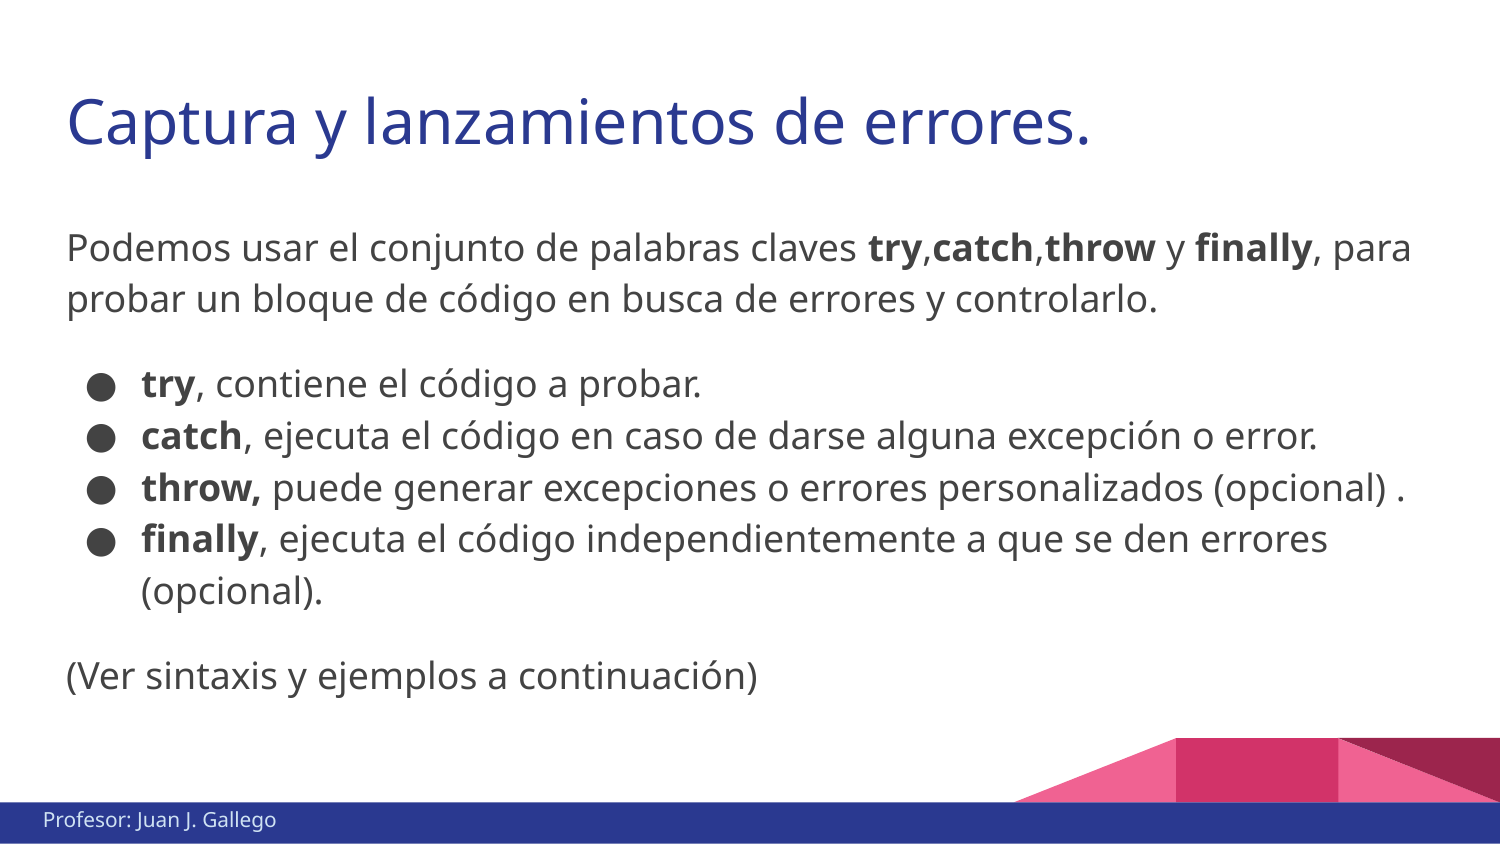

# Captura y lanzamientos de errores.
Podemos usar el conjunto de palabras claves try,catch,throw y finally, para probar un bloque de código en busca de errores y controlarlo.
try, contiene el código a probar.
catch, ejecuta el código en caso de darse alguna excepción o error.
throw, puede generar excepciones o errores personalizados (opcional) .
finally, ejecuta el código independientemente a que se den errores (opcional).
(Ver sintaxis y ejemplos a continuación)